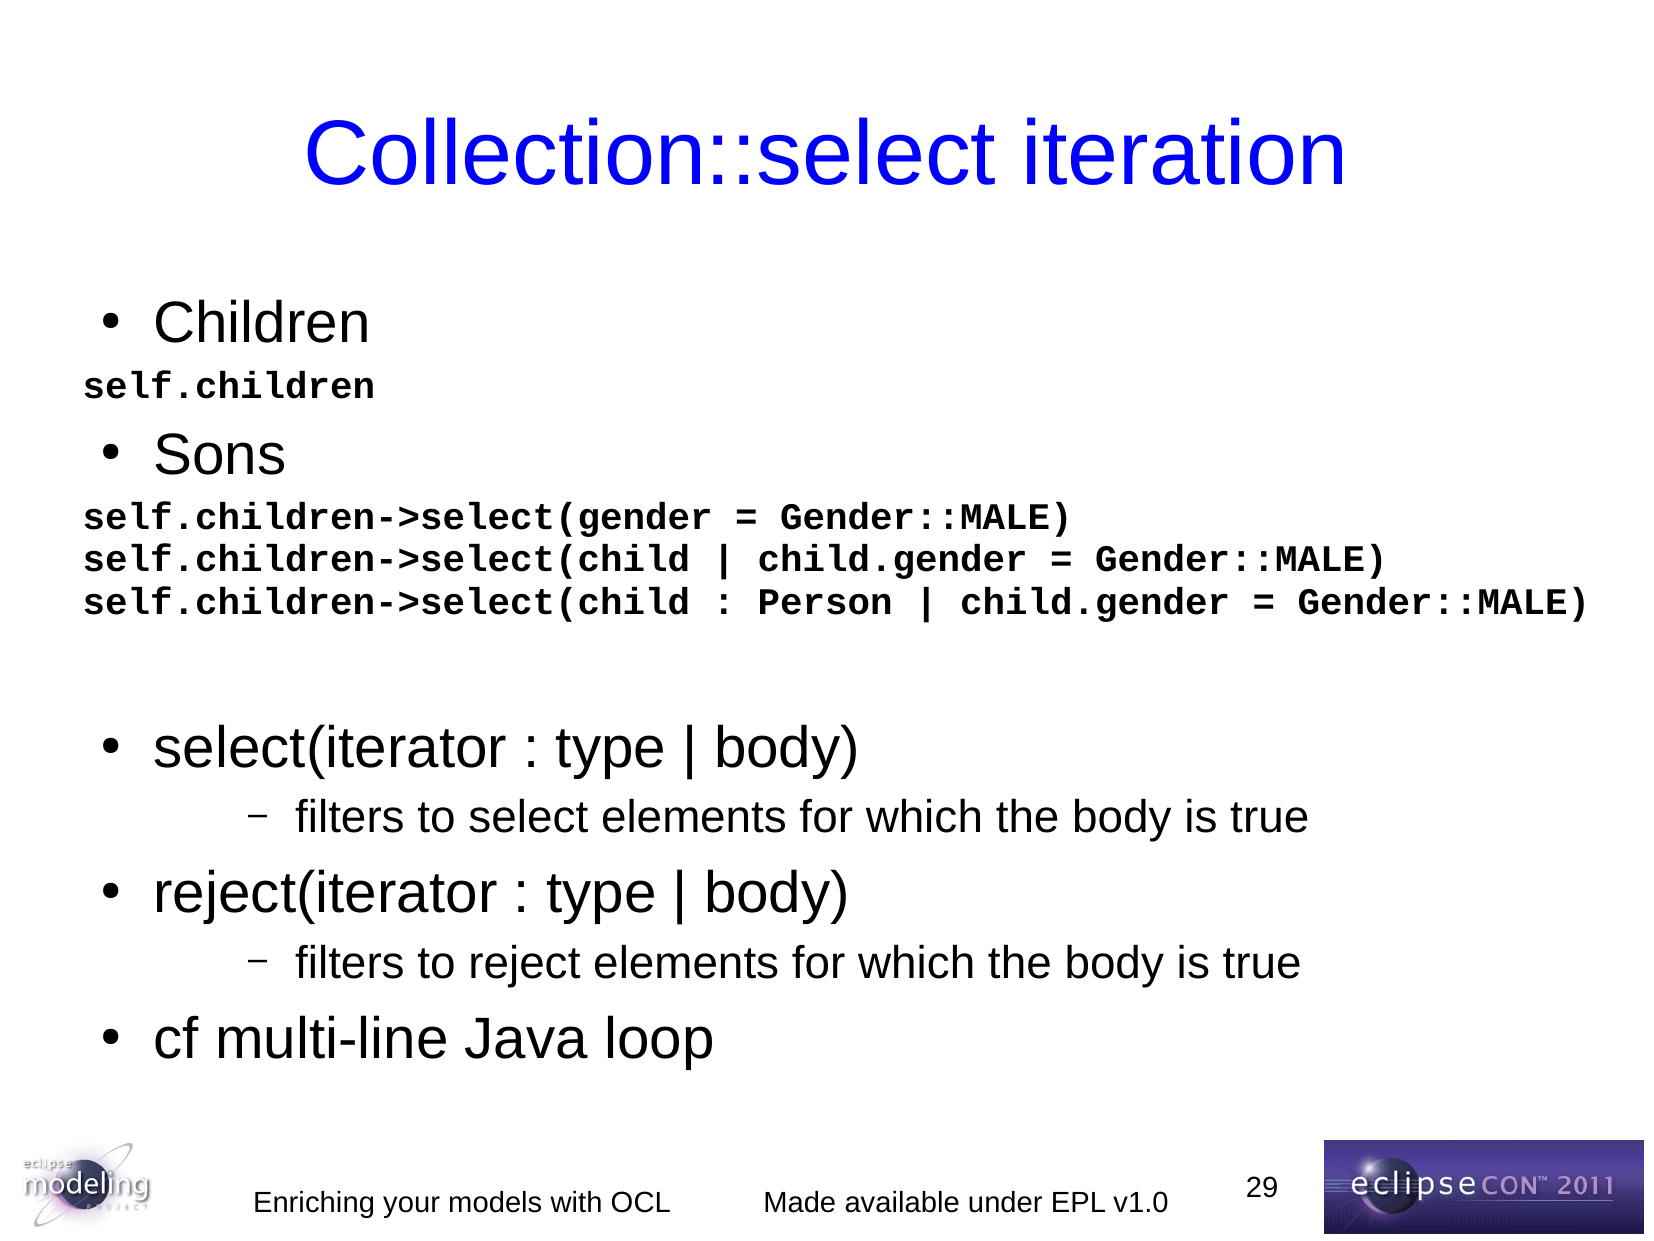

# Collection::select iteration
Children
self.children
Sons
self.children->select(gender = Gender::MALE)
self.children->select(child | child.gender = Gender::MALE)
self.children->select(child : Person | child.gender = Gender::MALE)
select(iterator : type | body)
filters to select elements for which the body is true
reject(iterator : type | body)
filters to reject elements for which the body is true
cf multi-line Java loop
29
Enriching your models with OCL